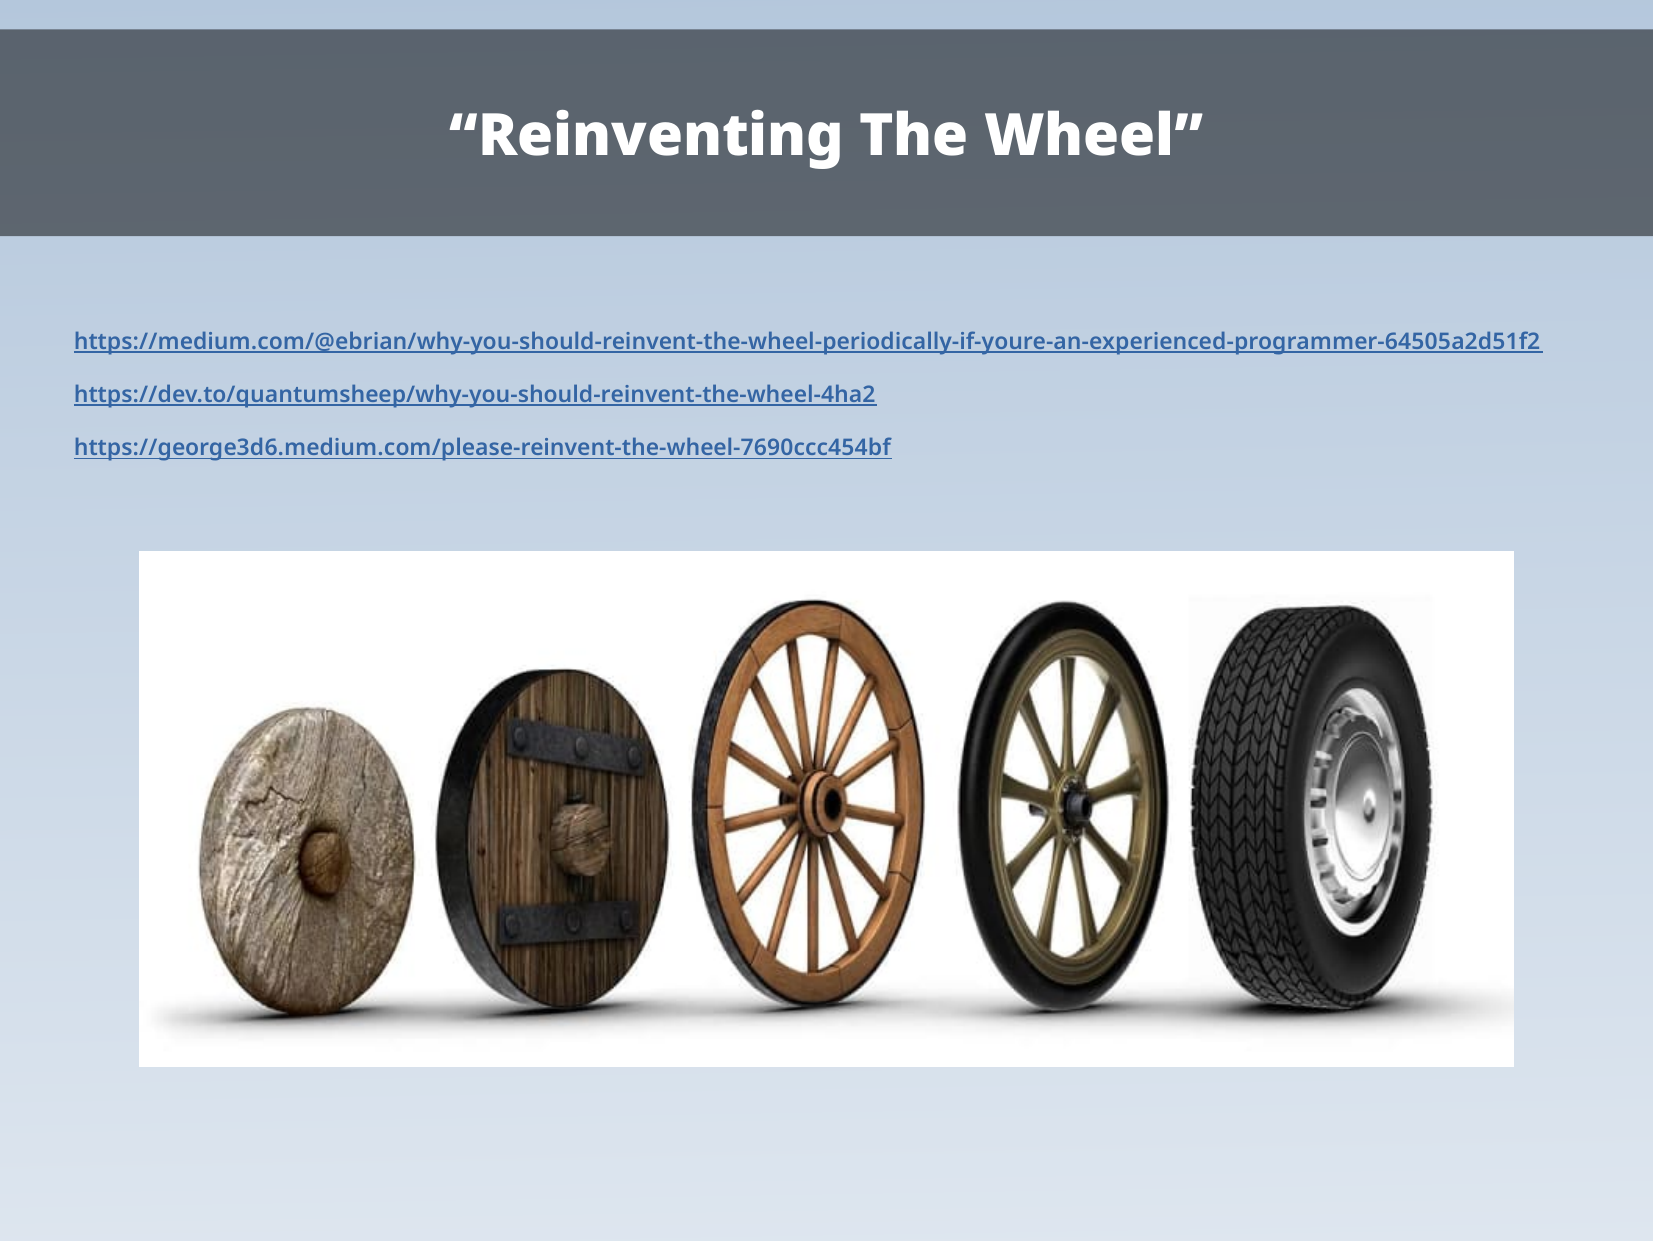

# “Reinventing The Wheel”
https://medium.com/@ebrian/why-you-should-reinvent-the-wheel-periodically-if-youre-an-experienced-programmer-64505a2d51f2
https://dev.to/quantumsheep/why-you-should-reinvent-the-wheel-4ha2
https://george3d6.medium.com/please-reinvent-the-wheel-7690ccc454bf